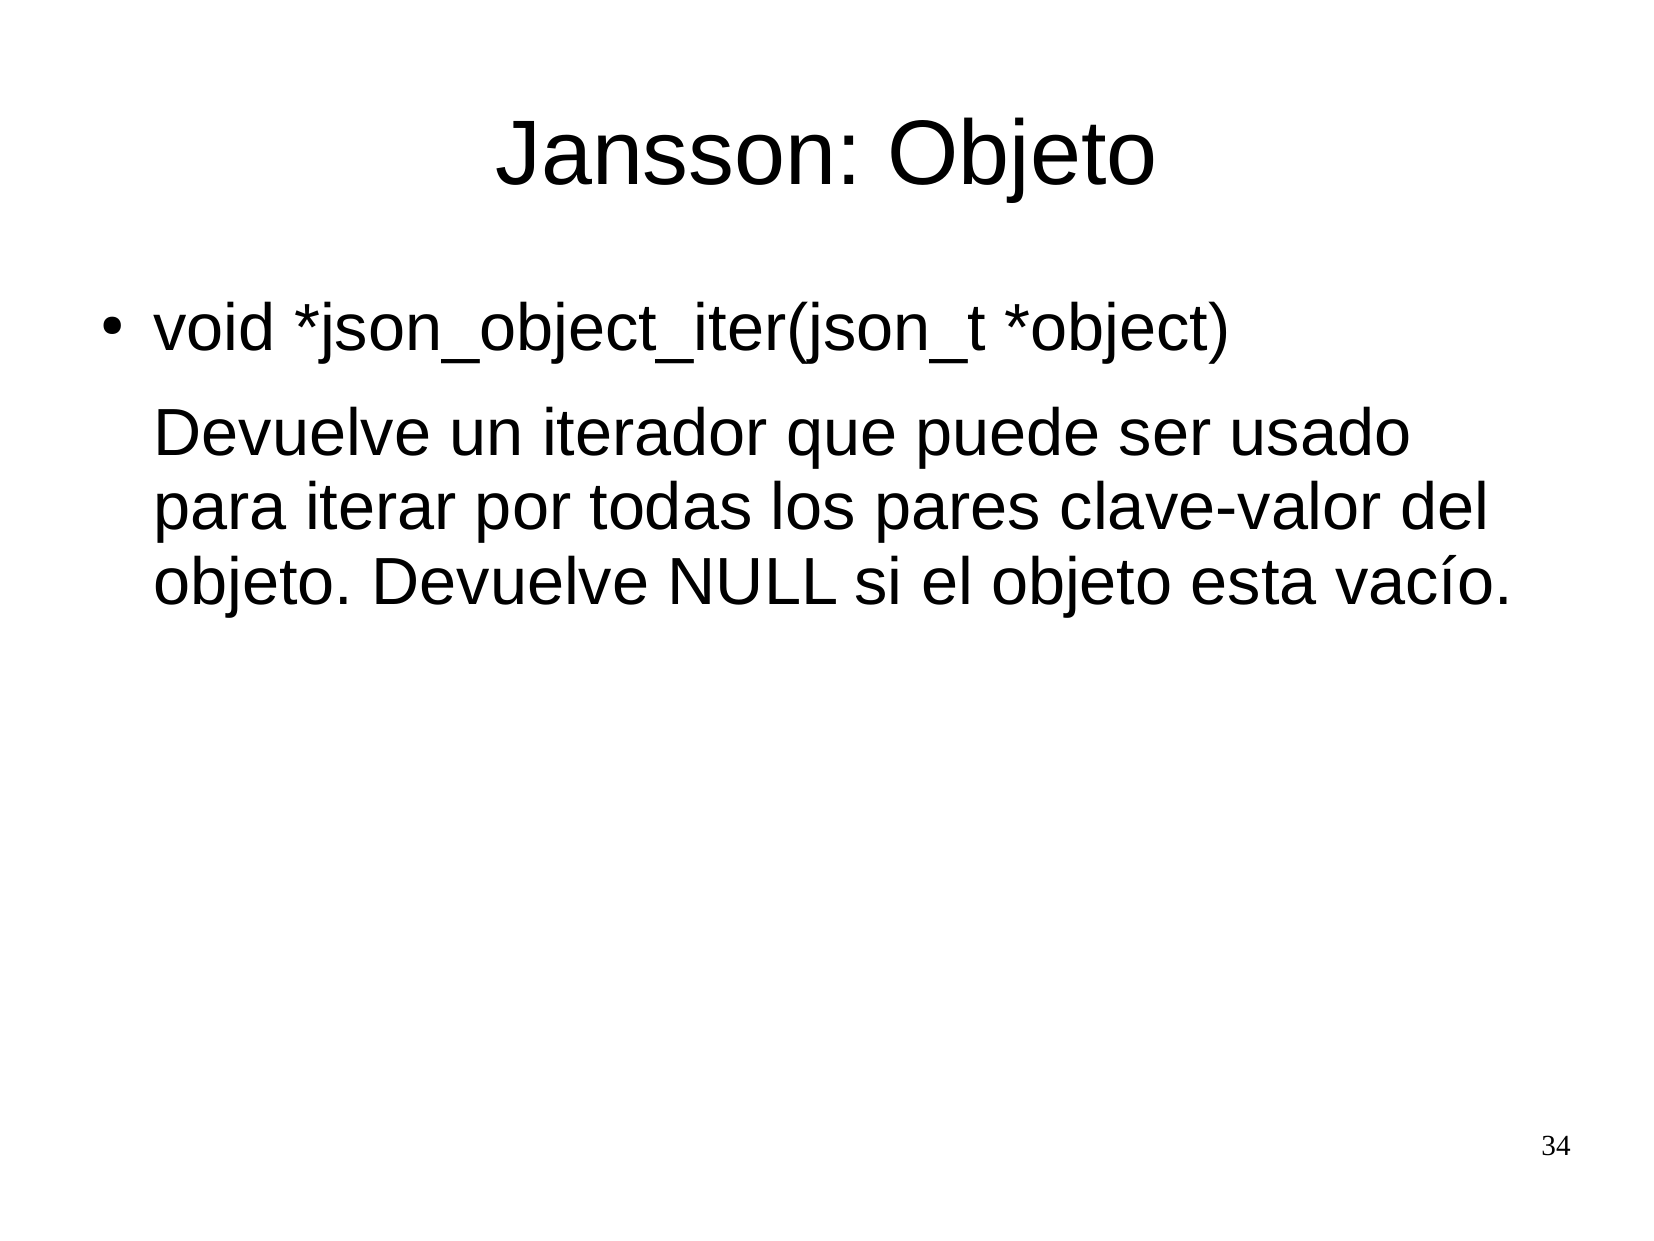

# Jansson: Objeto
void *json_object_iter(json_t *object)
Devuelve un iterador que puede ser usado para iterar por todas los pares clave-valor del objeto. Devuelve NULL si el objeto esta vacío.
34